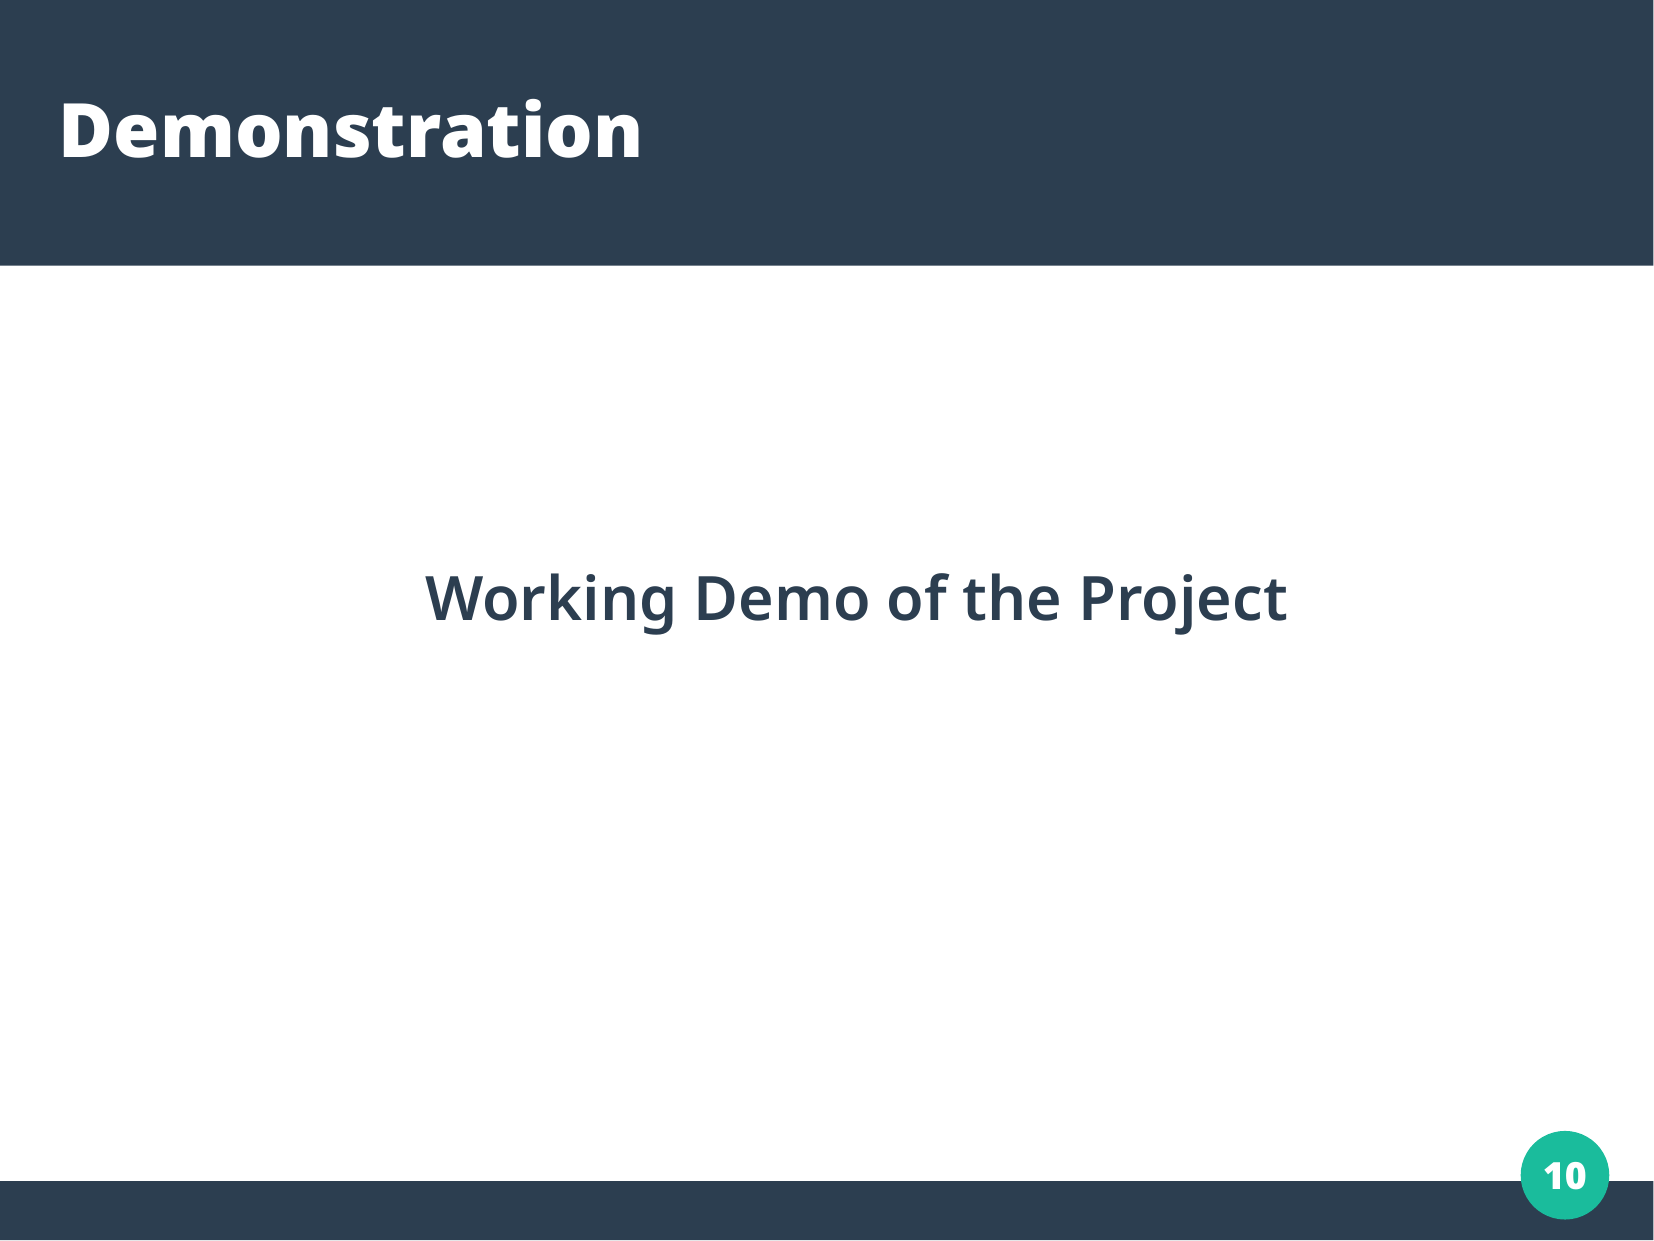

# Demonstration
Working Demo of the Project
10